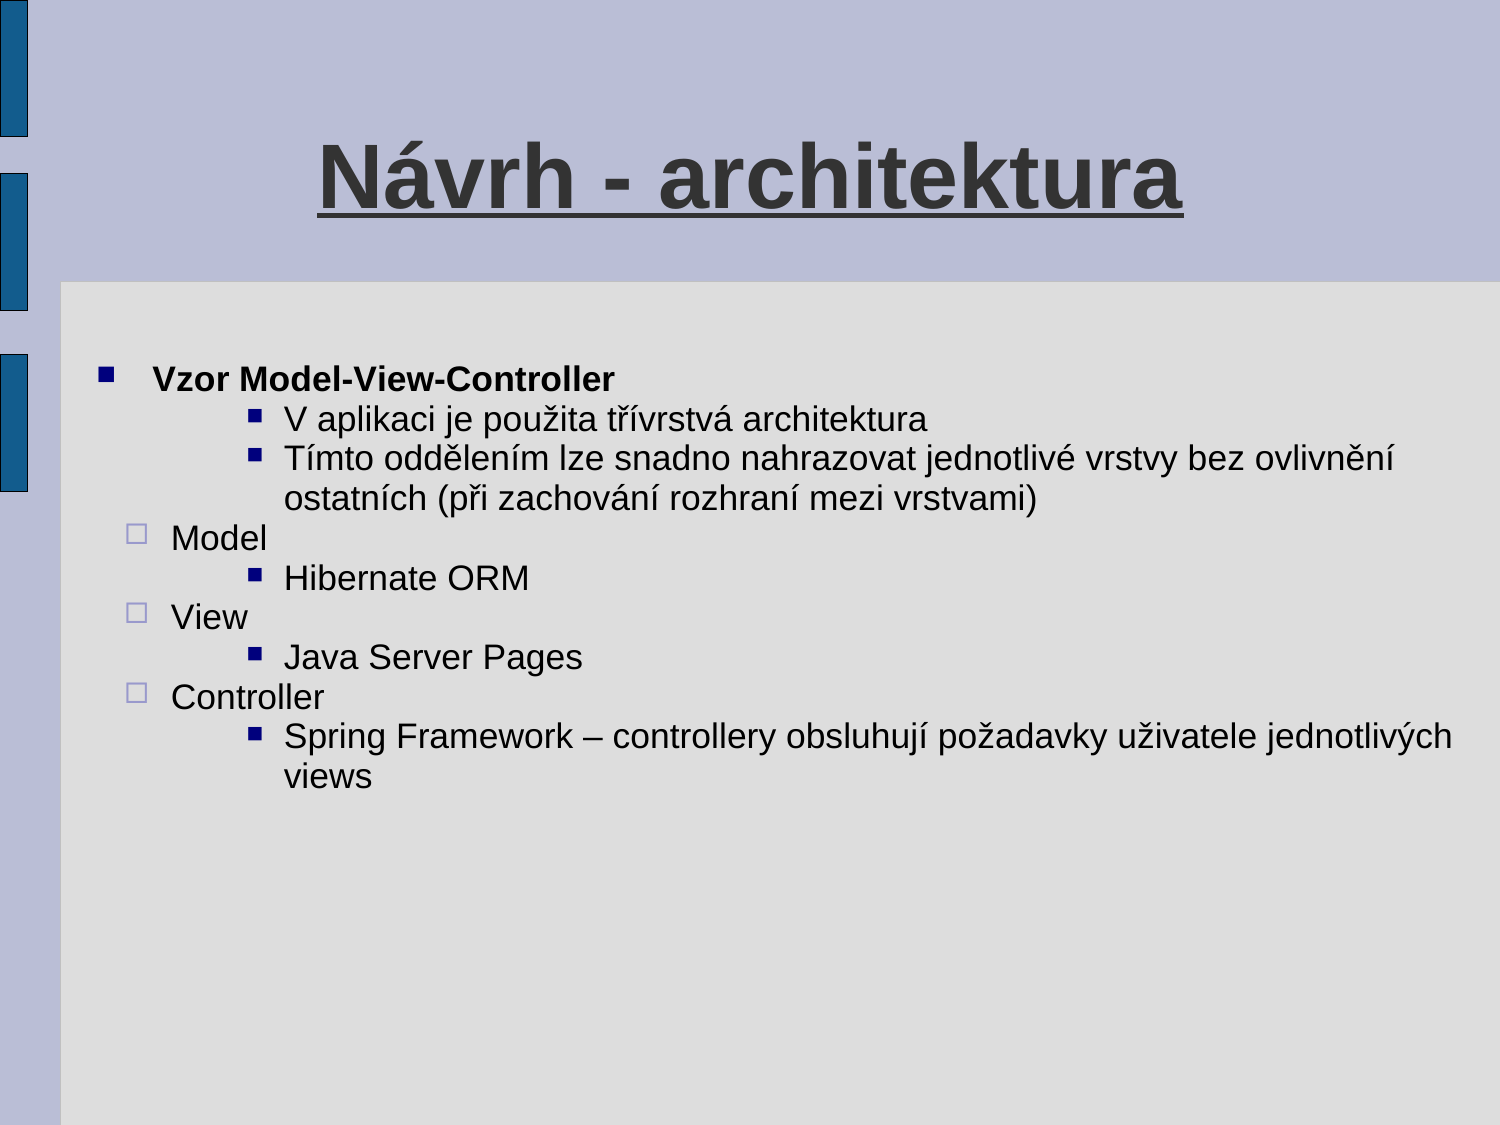

# Návrh - architektura
Vzor Model-View-Controller
V aplikaci je použita třívrstvá architektura
Tímto oddělením lze snadno nahrazovat jednotlivé vrstvy bez ovlivnění ostatních (při zachování rozhraní mezi vrstvami)
Model
Hibernate ORM
View
Java Server Pages
Controller
Spring Framework – controllery obsluhují požadavky uživatele jednotlivých views